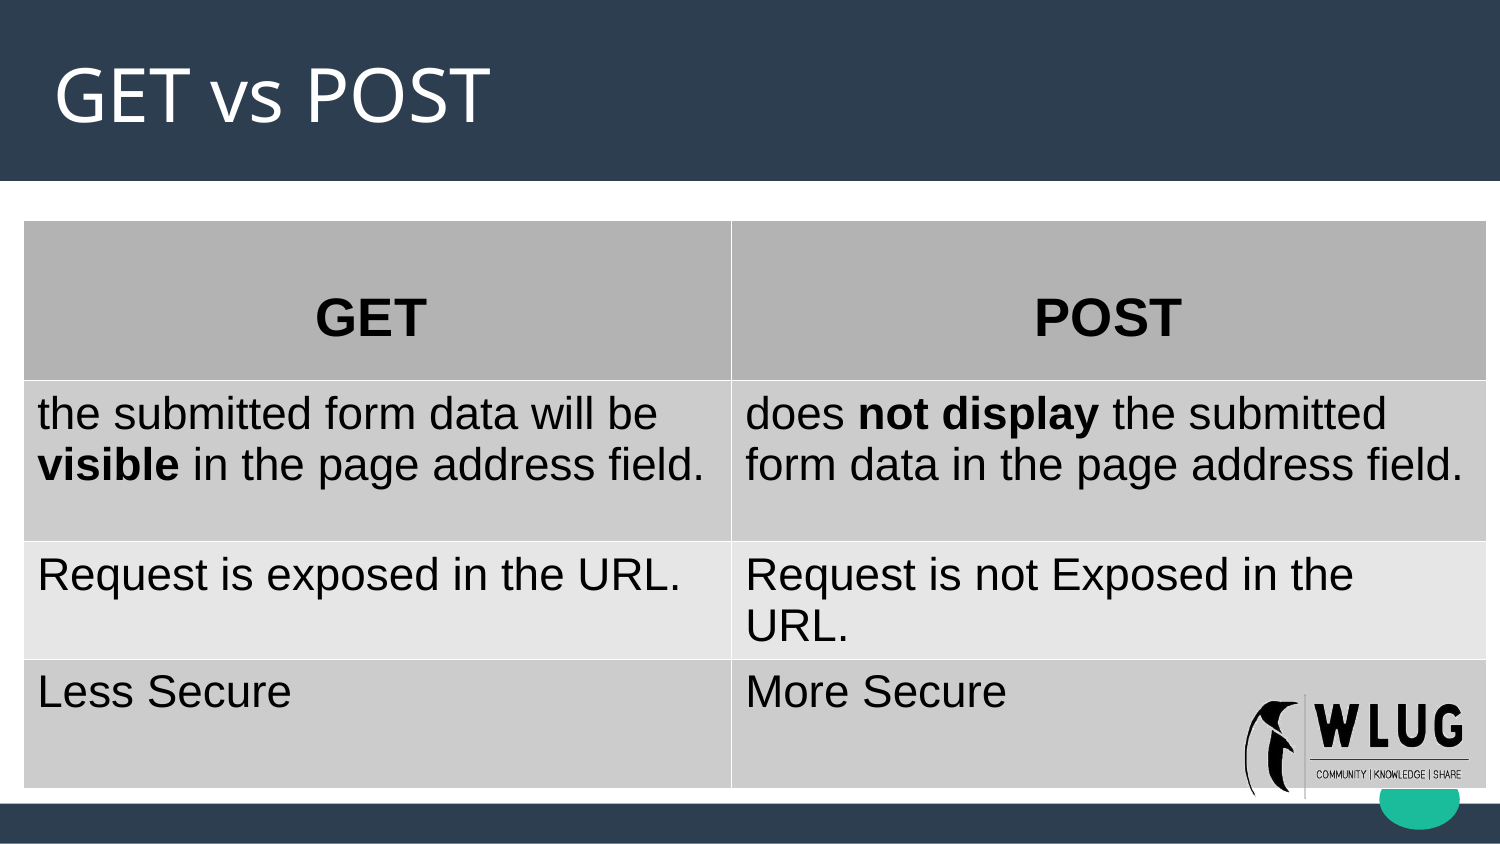

# GET vs POST
| GET | POST |
| --- | --- |
| the submitted form data will be visible in the page address field. | does not display the submitted form data in the page address field. |
| Request is exposed in the URL. | Request is not Exposed in the URL. |
| Less Secure | More Secure |